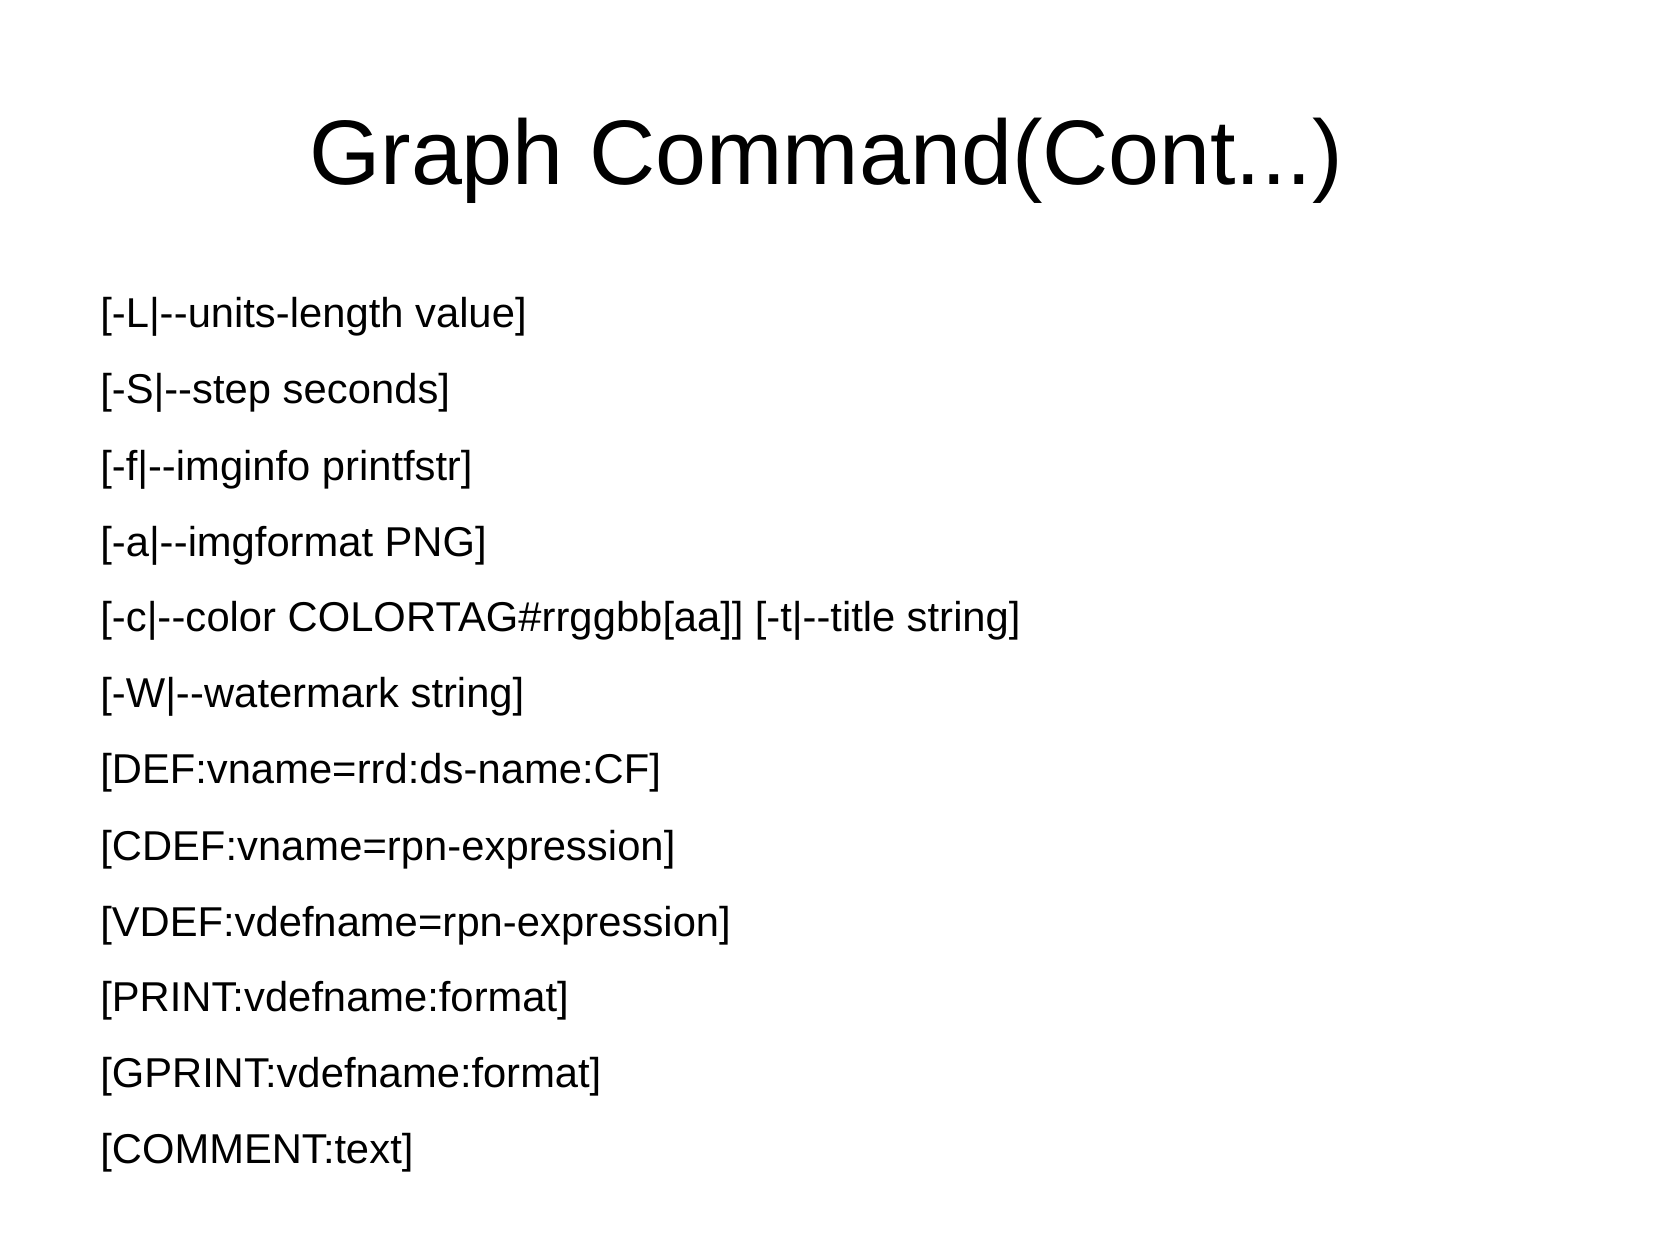

# Graph Command(Cont...)
[-L|--units-length value]
[-S|--step seconds]
[-f|--imginfo printfstr]
[-a|--imgformat PNG]
[-c|--color COLORTAG#rrggbb[aa]] [-t|--title string]
[-W|--watermark string]
[DEF:vname=rrd:ds-name:CF]
[CDEF:vname=rpn-expression]
[VDEF:vdefname=rpn-expression]
[PRINT:vdefname:format]
[GPRINT:vdefname:format]
[COMMENT:text]